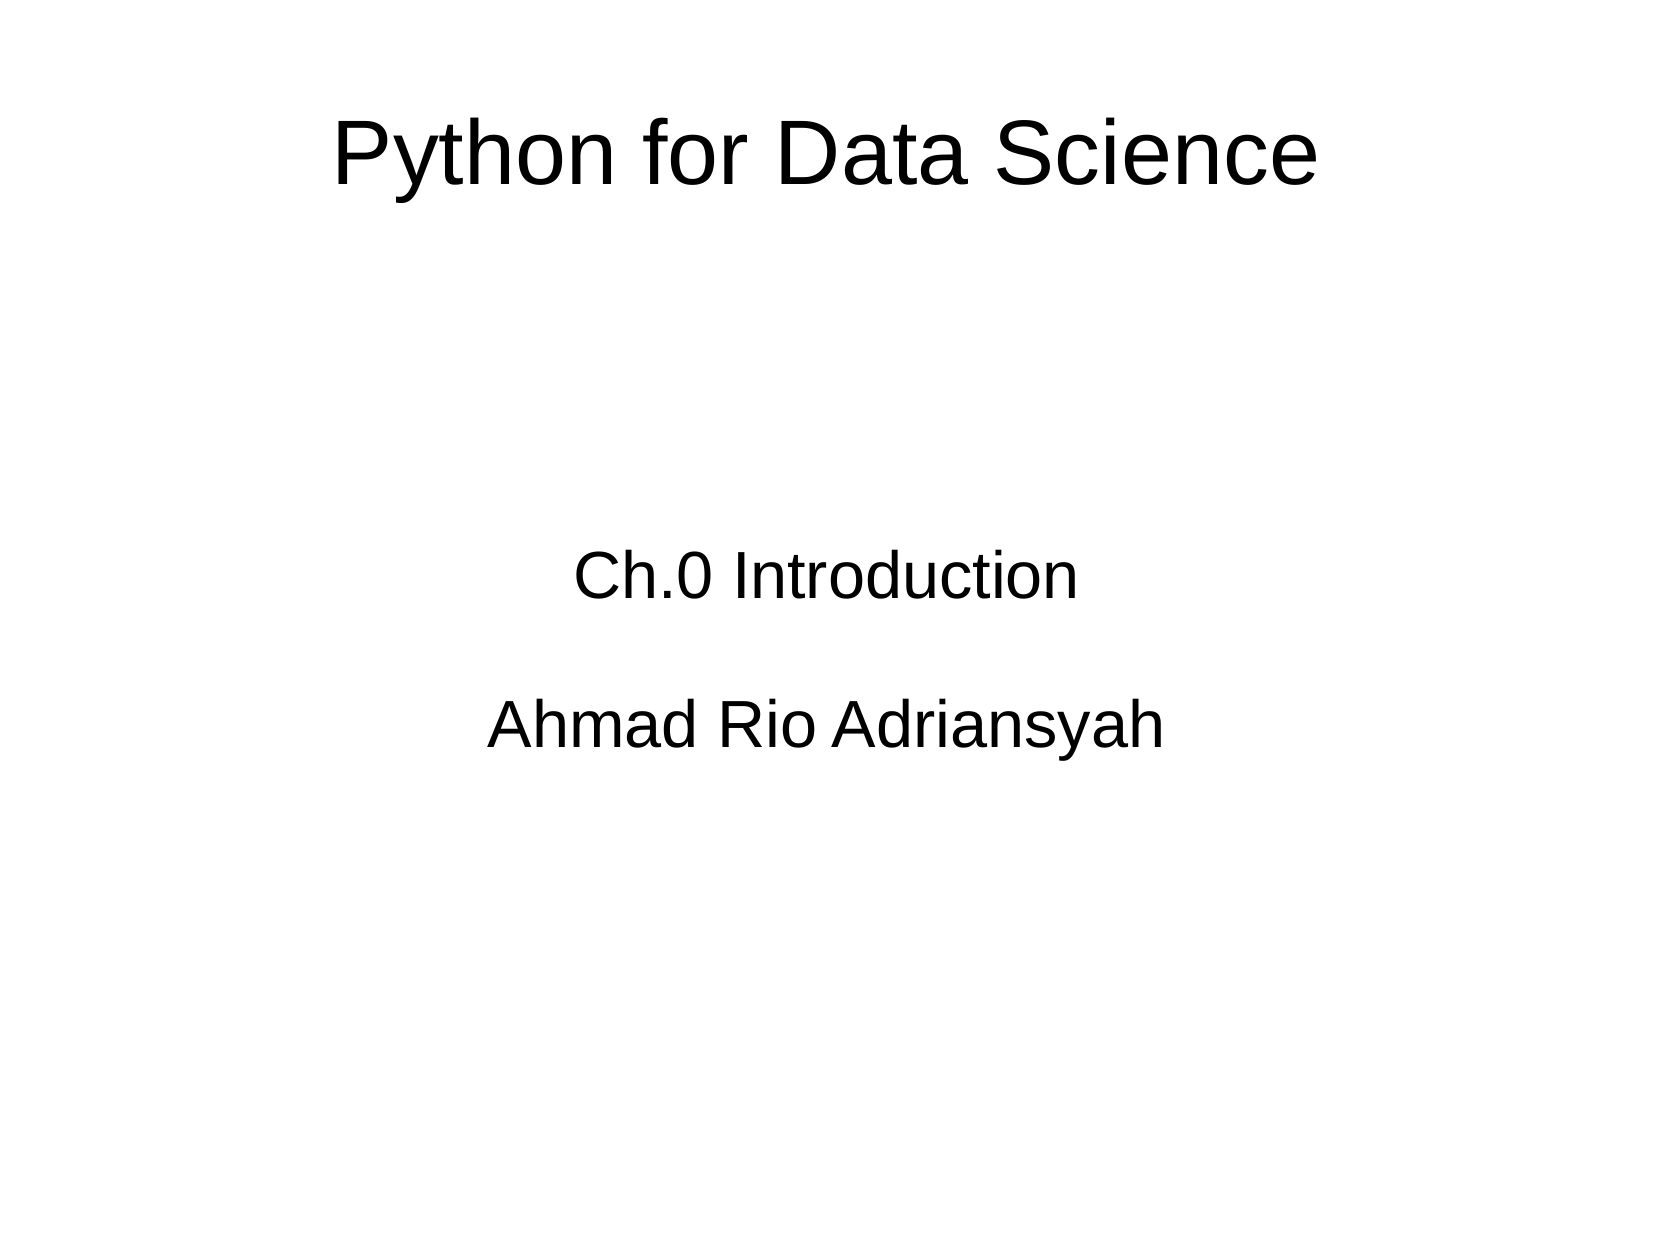

# Python for Data Science
Ch.0 Introduction
Ahmad Rio Adriansyah